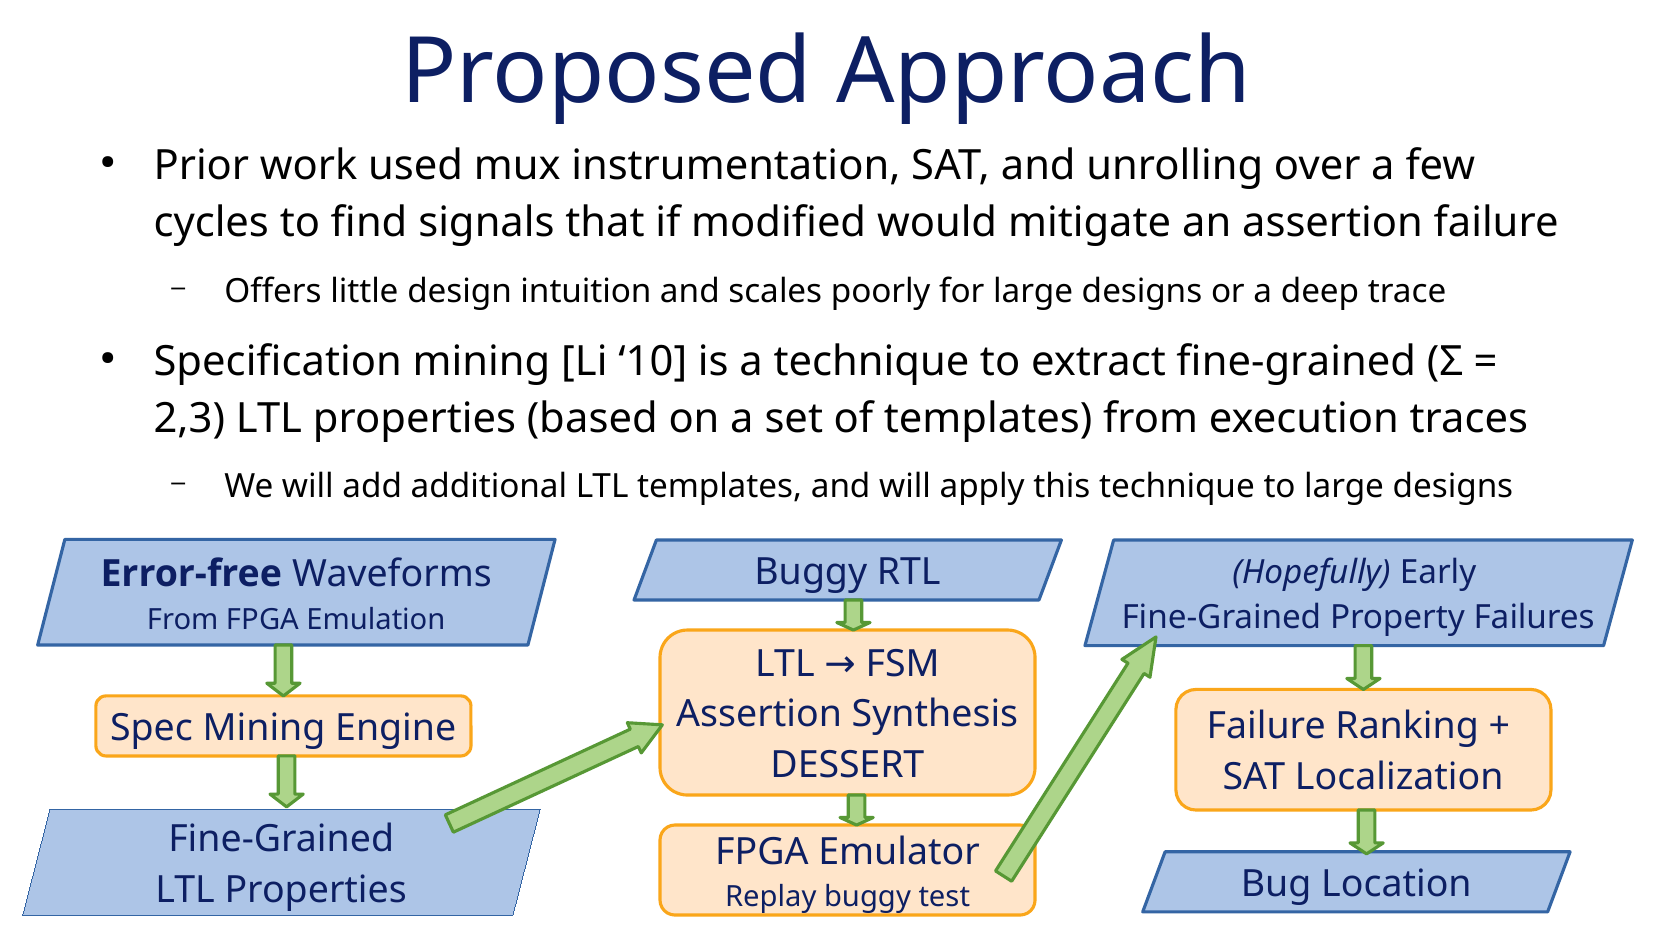

# Proposed Approach
Prior work used mux instrumentation, SAT, and unrolling over a few cycles to find signals that if modified would mitigate an assertion failure
Offers little design intuition and scales poorly for large designs or a deep trace
Specification mining [Li ‘10] is a technique to extract fine-grained (Σ = 2,3) LTL properties (based on a set of templates) from execution traces
We will add additional LTL templates, and will apply this technique to large designs
Error-free Waveforms
From FPGA Emulation
Buggy RTL
(Hopefully) Early
Fine-Grained Property Failures
LTL → FSM
Assertion Synthesis
DESSERT
Failure Ranking +
SAT Localization
Spec Mining Engine
Fine-Grained
LTL Properties
FPGA Emulator
Replay buggy test
Bug Location